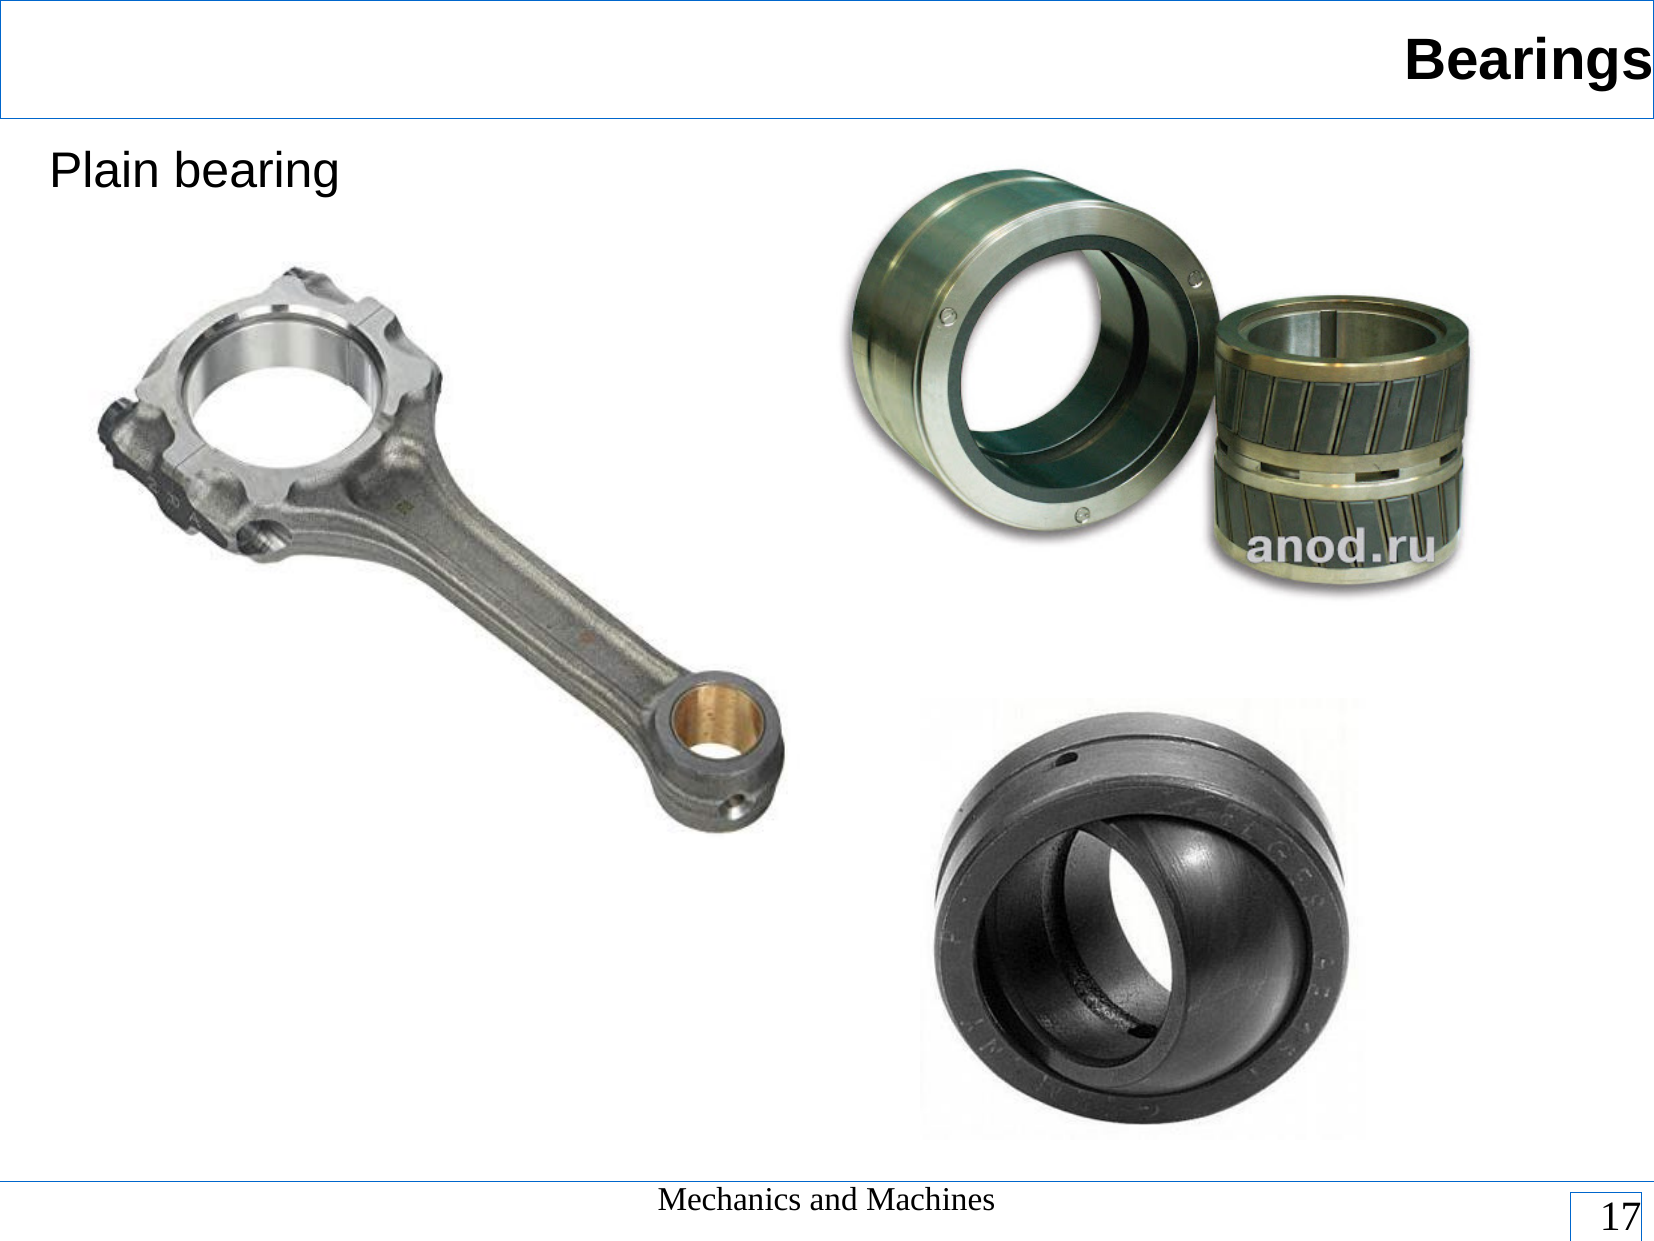

# Bearings
Plain bearing
Mechanics and Machines
17